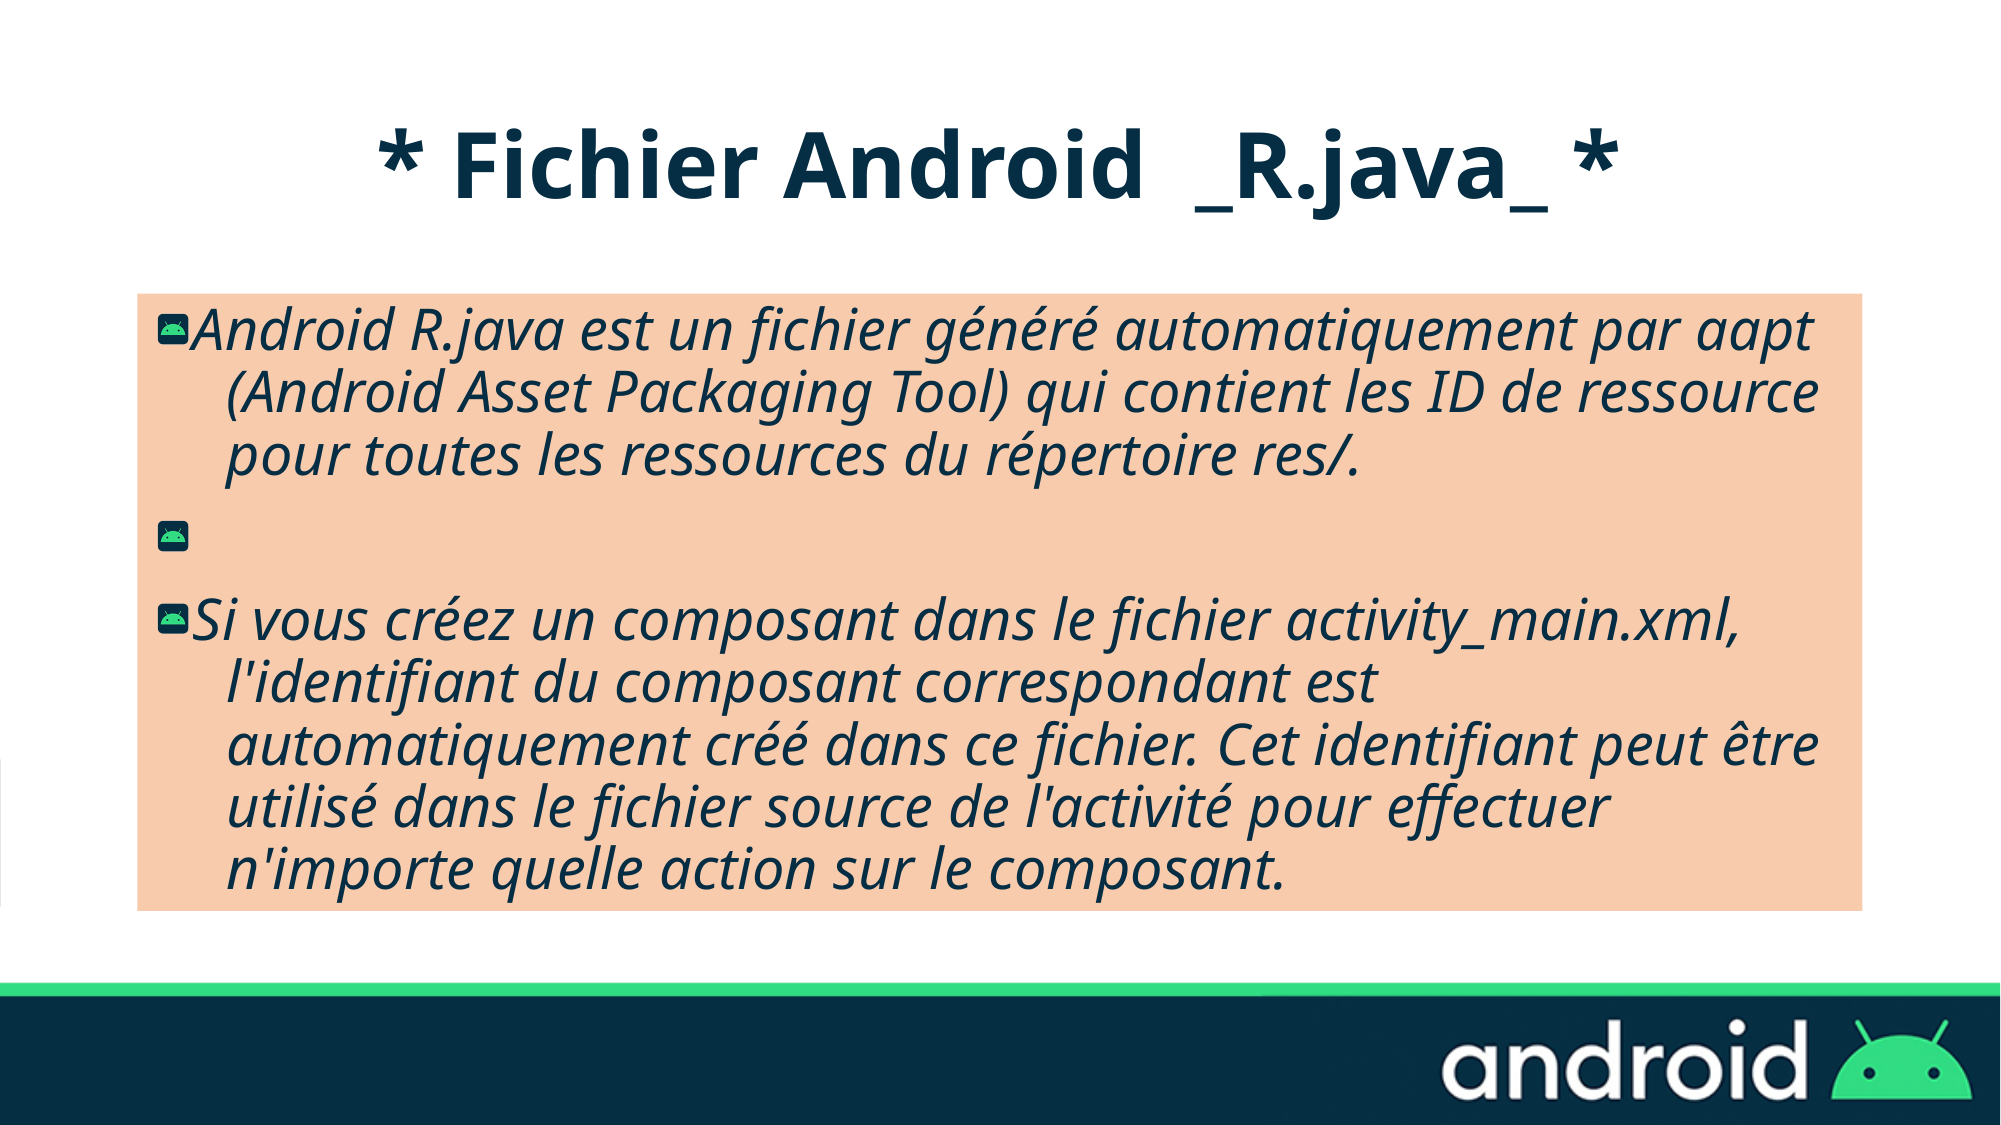

# * Fichier Android _R.java_ *
Android R.java est un fichier généré automatiquement par aapt (Android Asset Packaging Tool) qui contient les ID de ressource pour toutes les ressources du répertoire res/.
Si vous créez un composant dans le fichier activity_main.xml, l'identifiant du composant correspondant est automatiquement créé dans ce fichier. Cet identifiant peut être utilisé dans le fichier source de l'activité pour effectuer n'importe quelle action sur le composant.